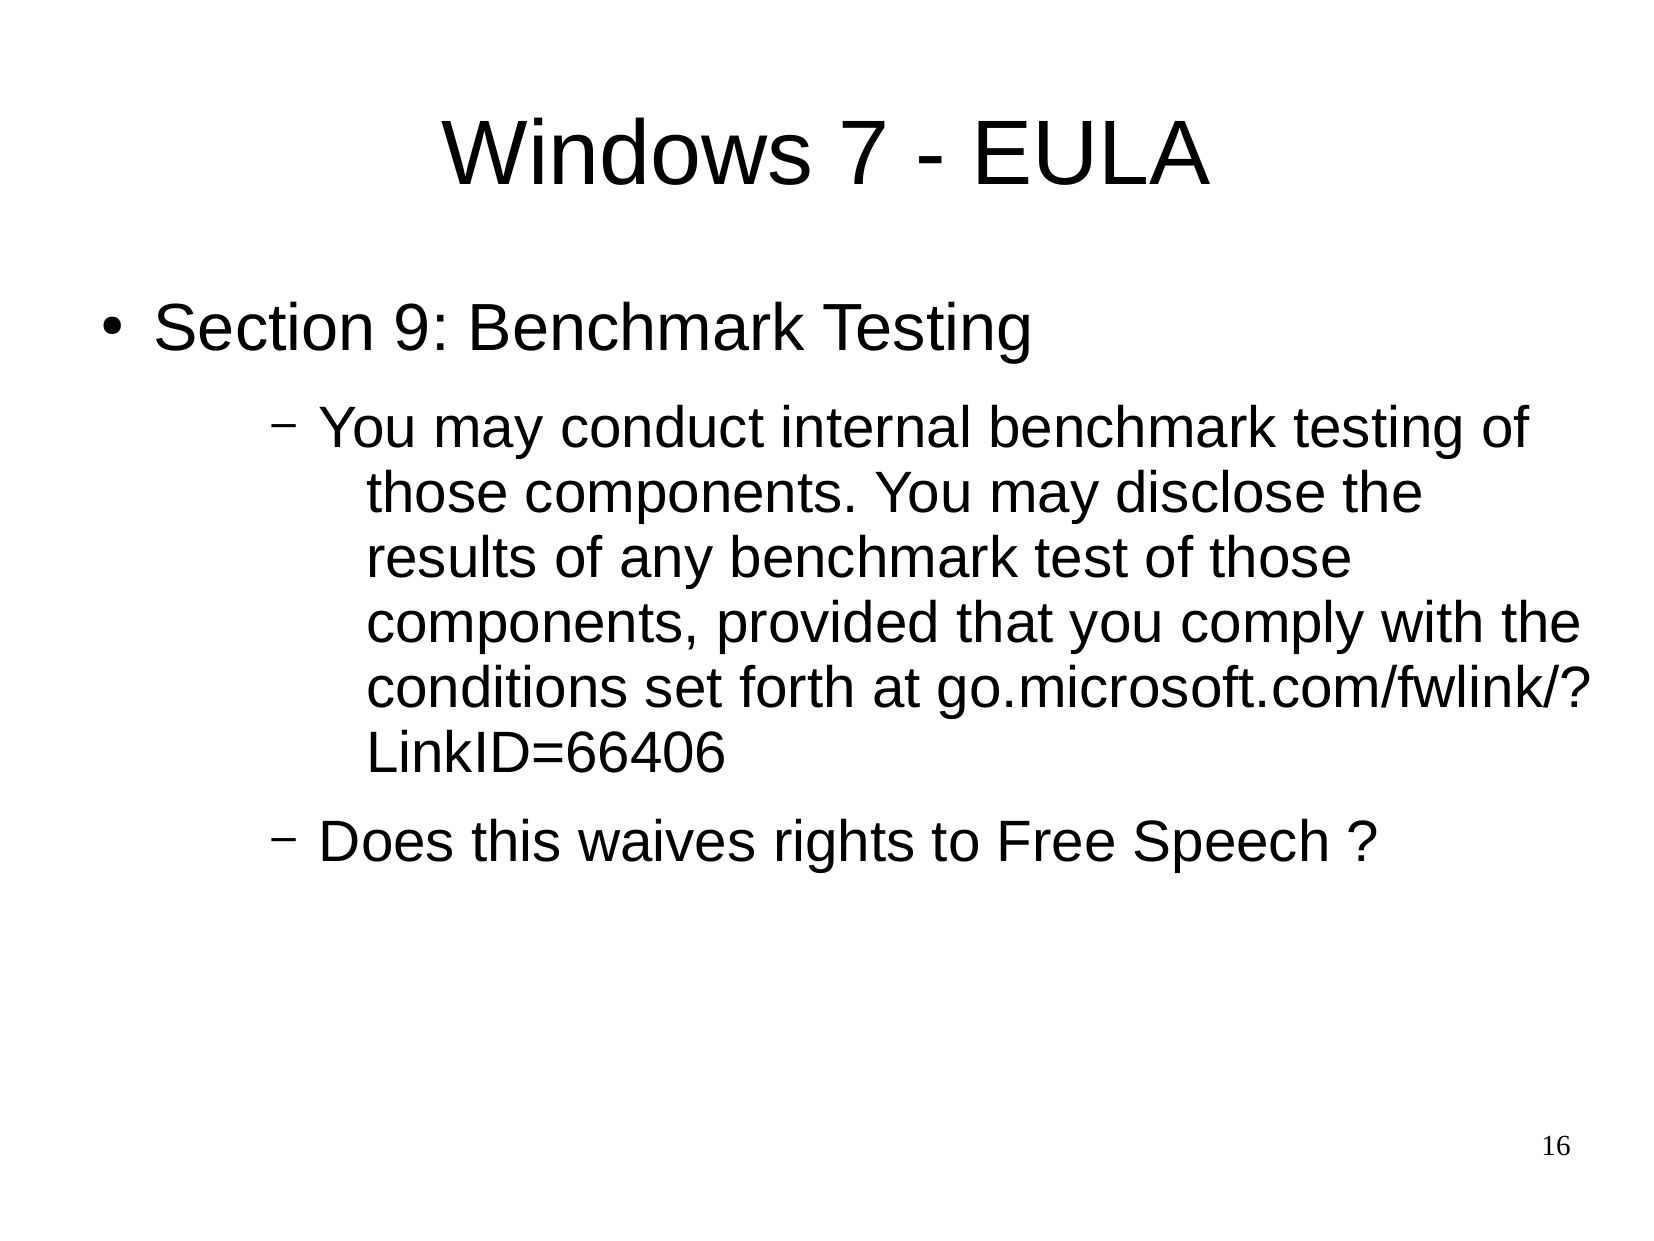

# Windows 7 - EULA
Section 9: Benchmark Testing
You may conduct internal benchmark testing of those components. You may disclose the results of any benchmark test of those components, provided that you comply with the conditions set forth at go.microsoft.com/fwlink/?LinkID=66406
Does this waives rights to Free Speech ?
16